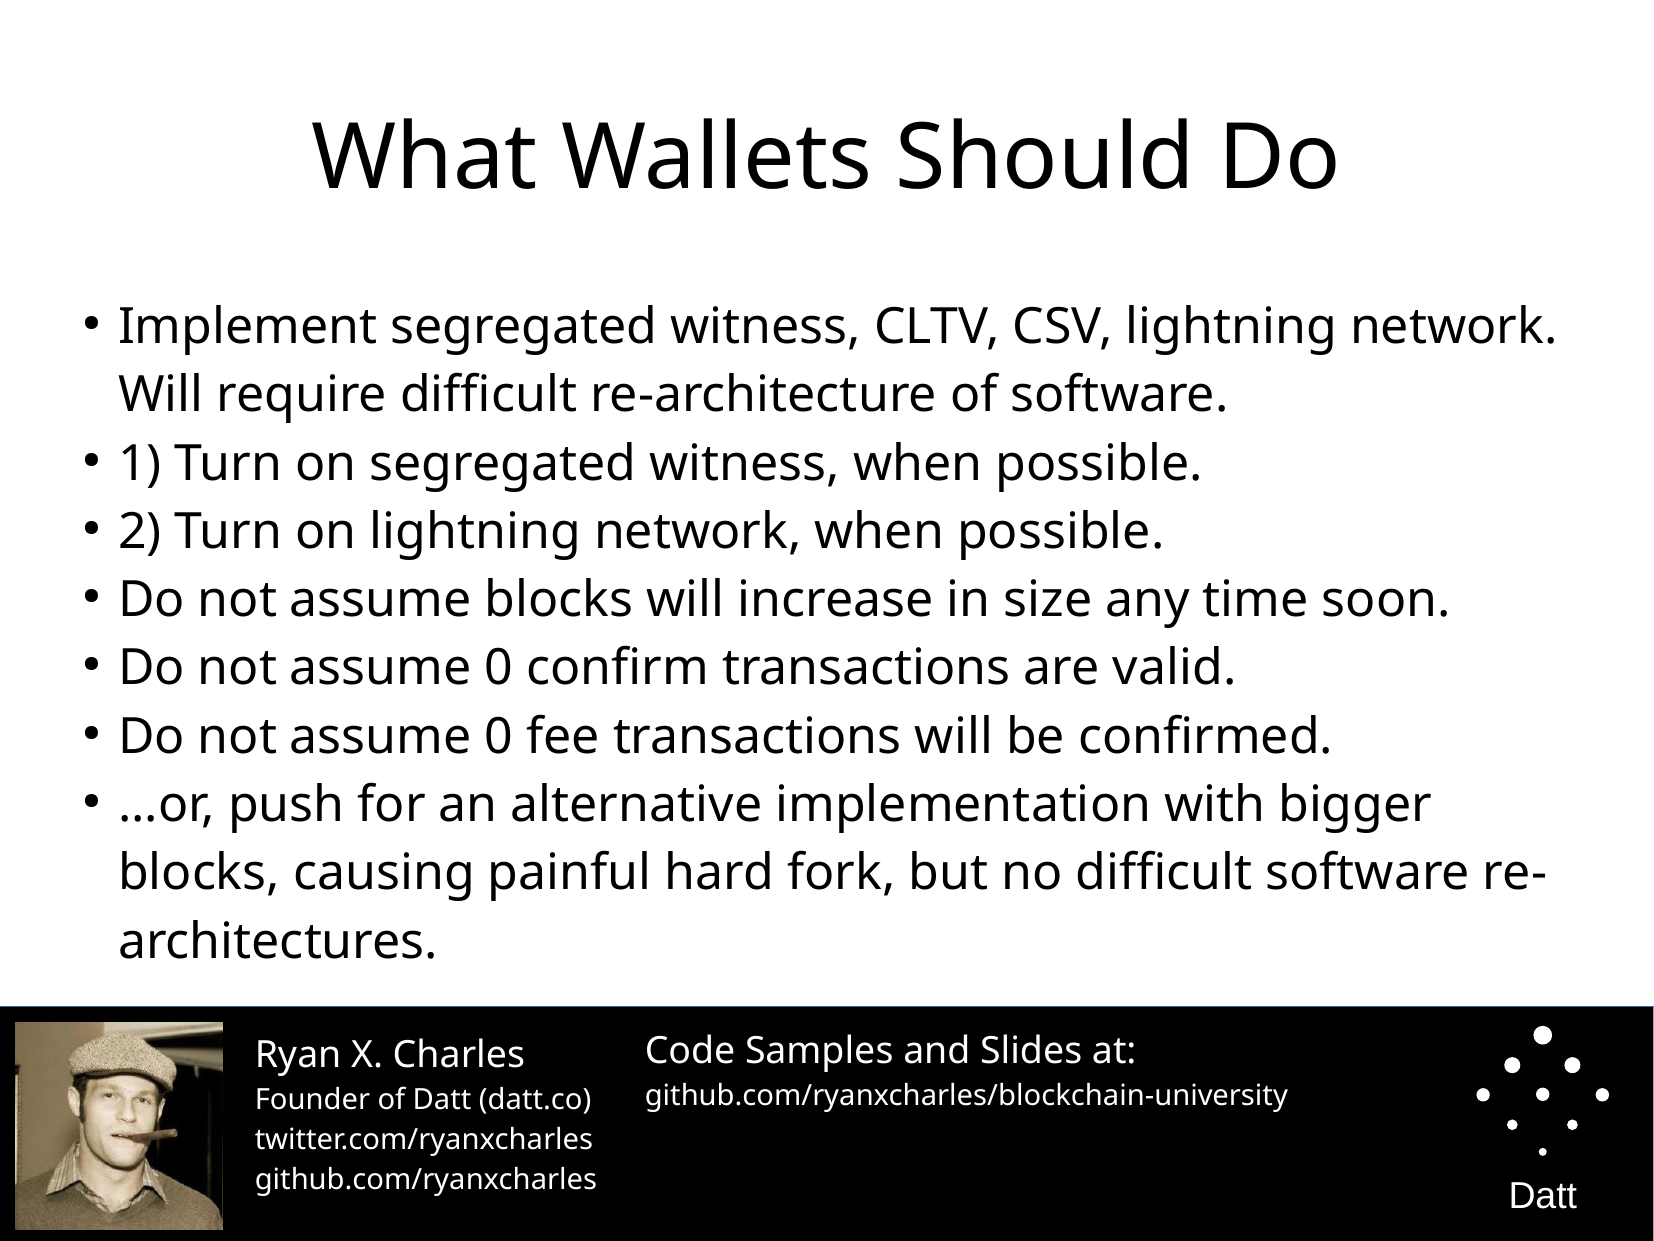

# What Wallets Should Do
Implement segregated witness, CLTV, CSV, lightning network. Will require difficult re-architecture of software.
1) Turn on segregated witness, when possible.
2) Turn on lightning network, when possible.
Do not assume blocks will increase in size any time soon.
Do not assume 0 confirm transactions are valid.
Do not assume 0 fee transactions will be confirmed.
...or, push for an alternative implementation with bigger blocks, causing painful hard fork, but no difficult software re-architectures.
Code Samples and Slides at:
github.com/ryanxcharles/blockchain-university
Ryan X. Charles
Founder of Datt (datt.co)
twitter.com/ryanxcharles
github.com/ryanxcharles
Datt